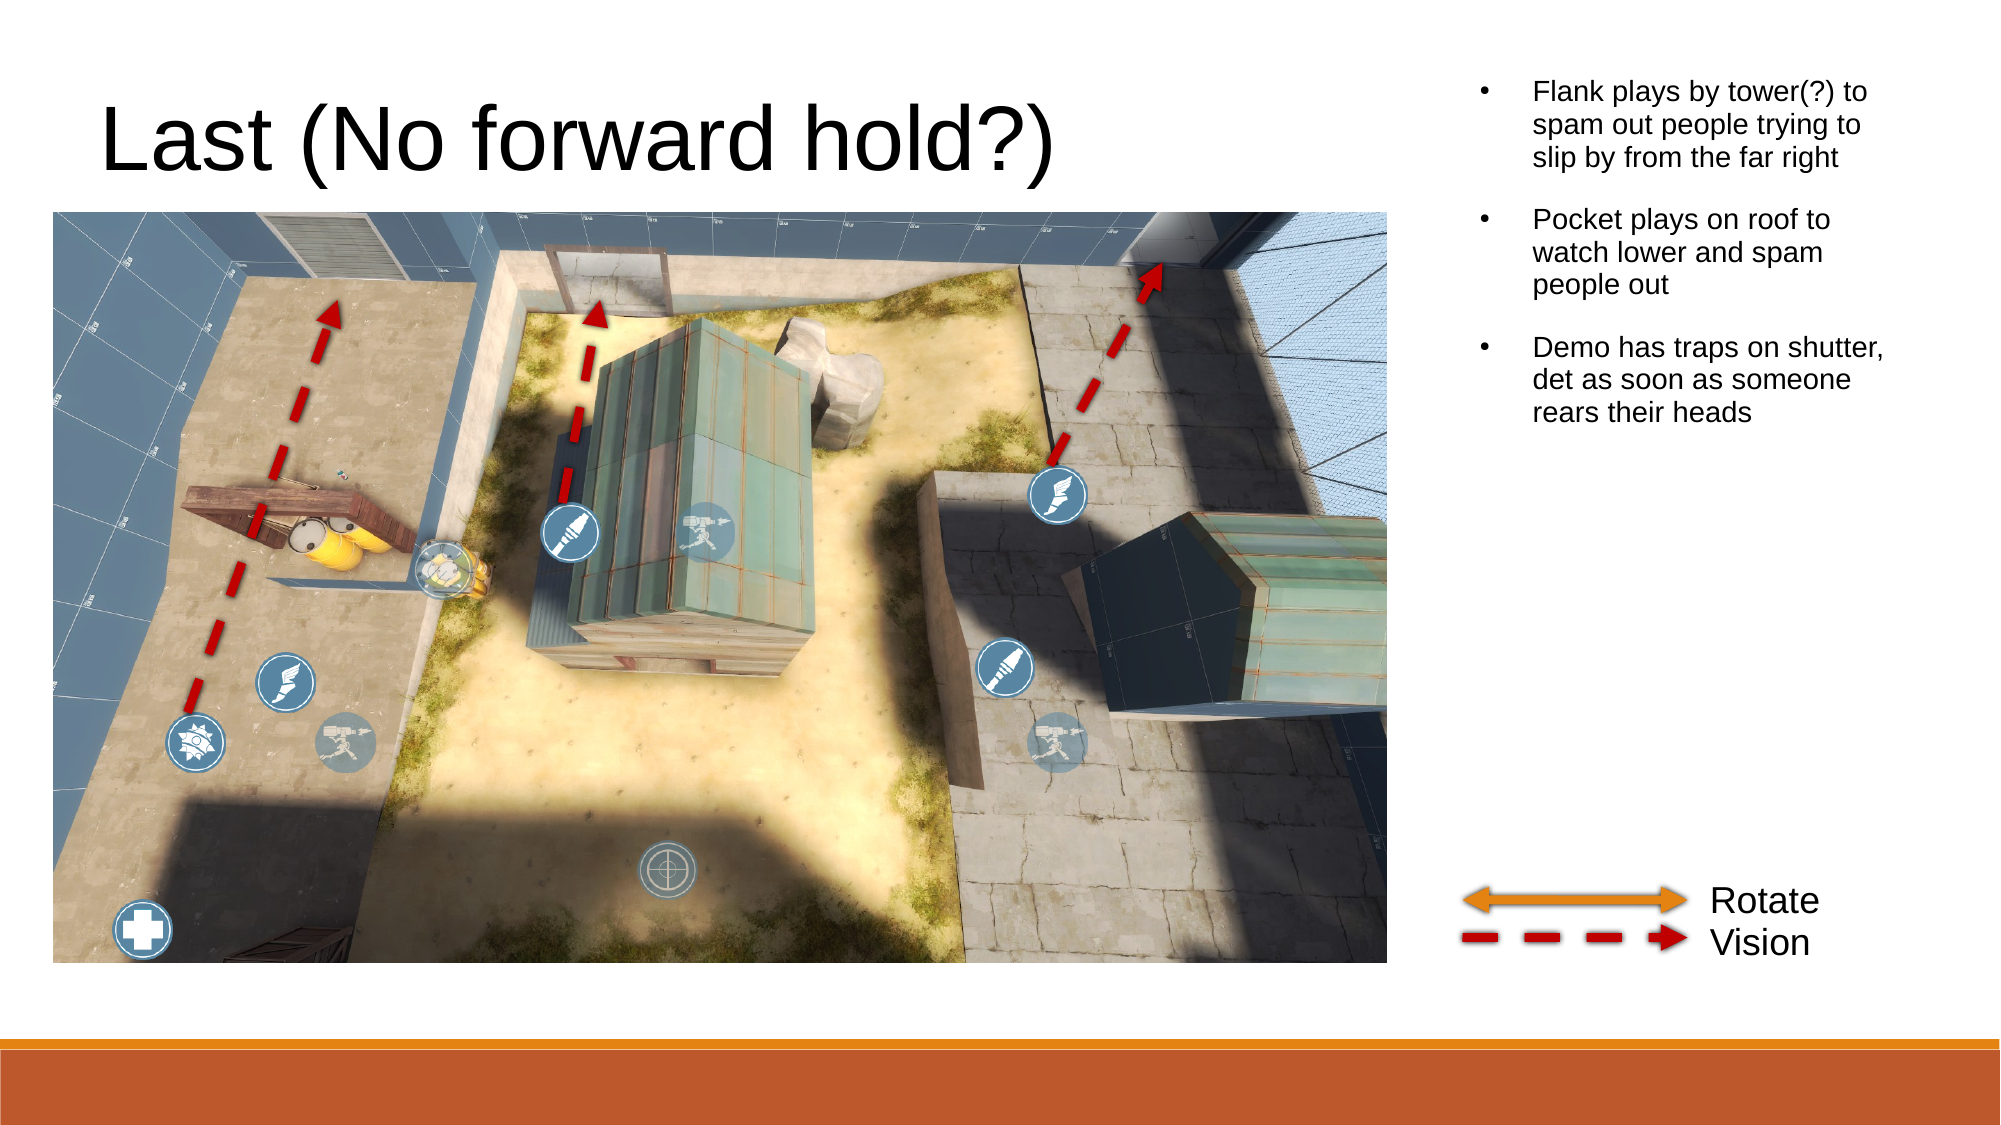

# Last (No forward hold?)
Flank plays by tower(?) to spam out people trying to slip by from the far right
Pocket plays on roof to watch lower and spam people out
Demo has traps on shutter, det as soon as someone rears their heads
Rotate
Vision